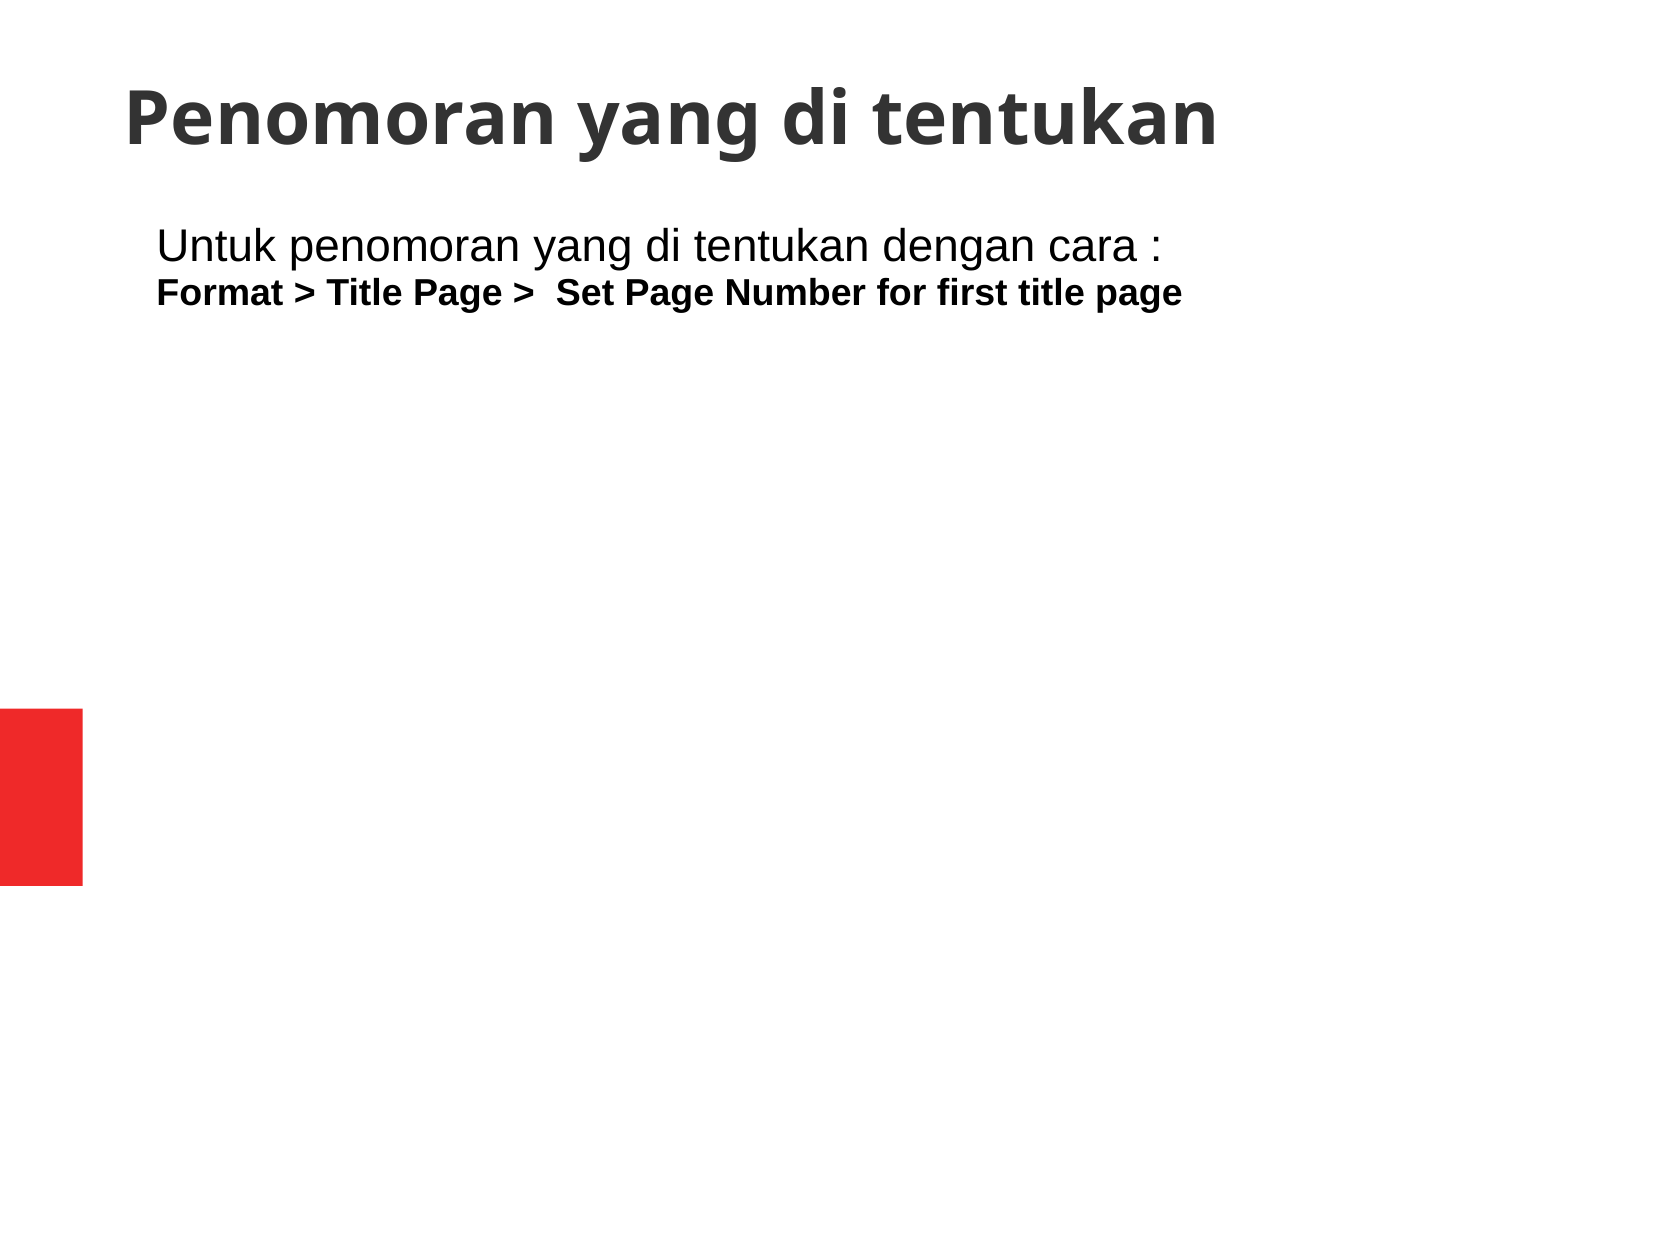

# Penomoran yang di tentukan
Untuk penomoran yang di tentukan dengan cara :
Format > Title Page > Set Page Number for first title page